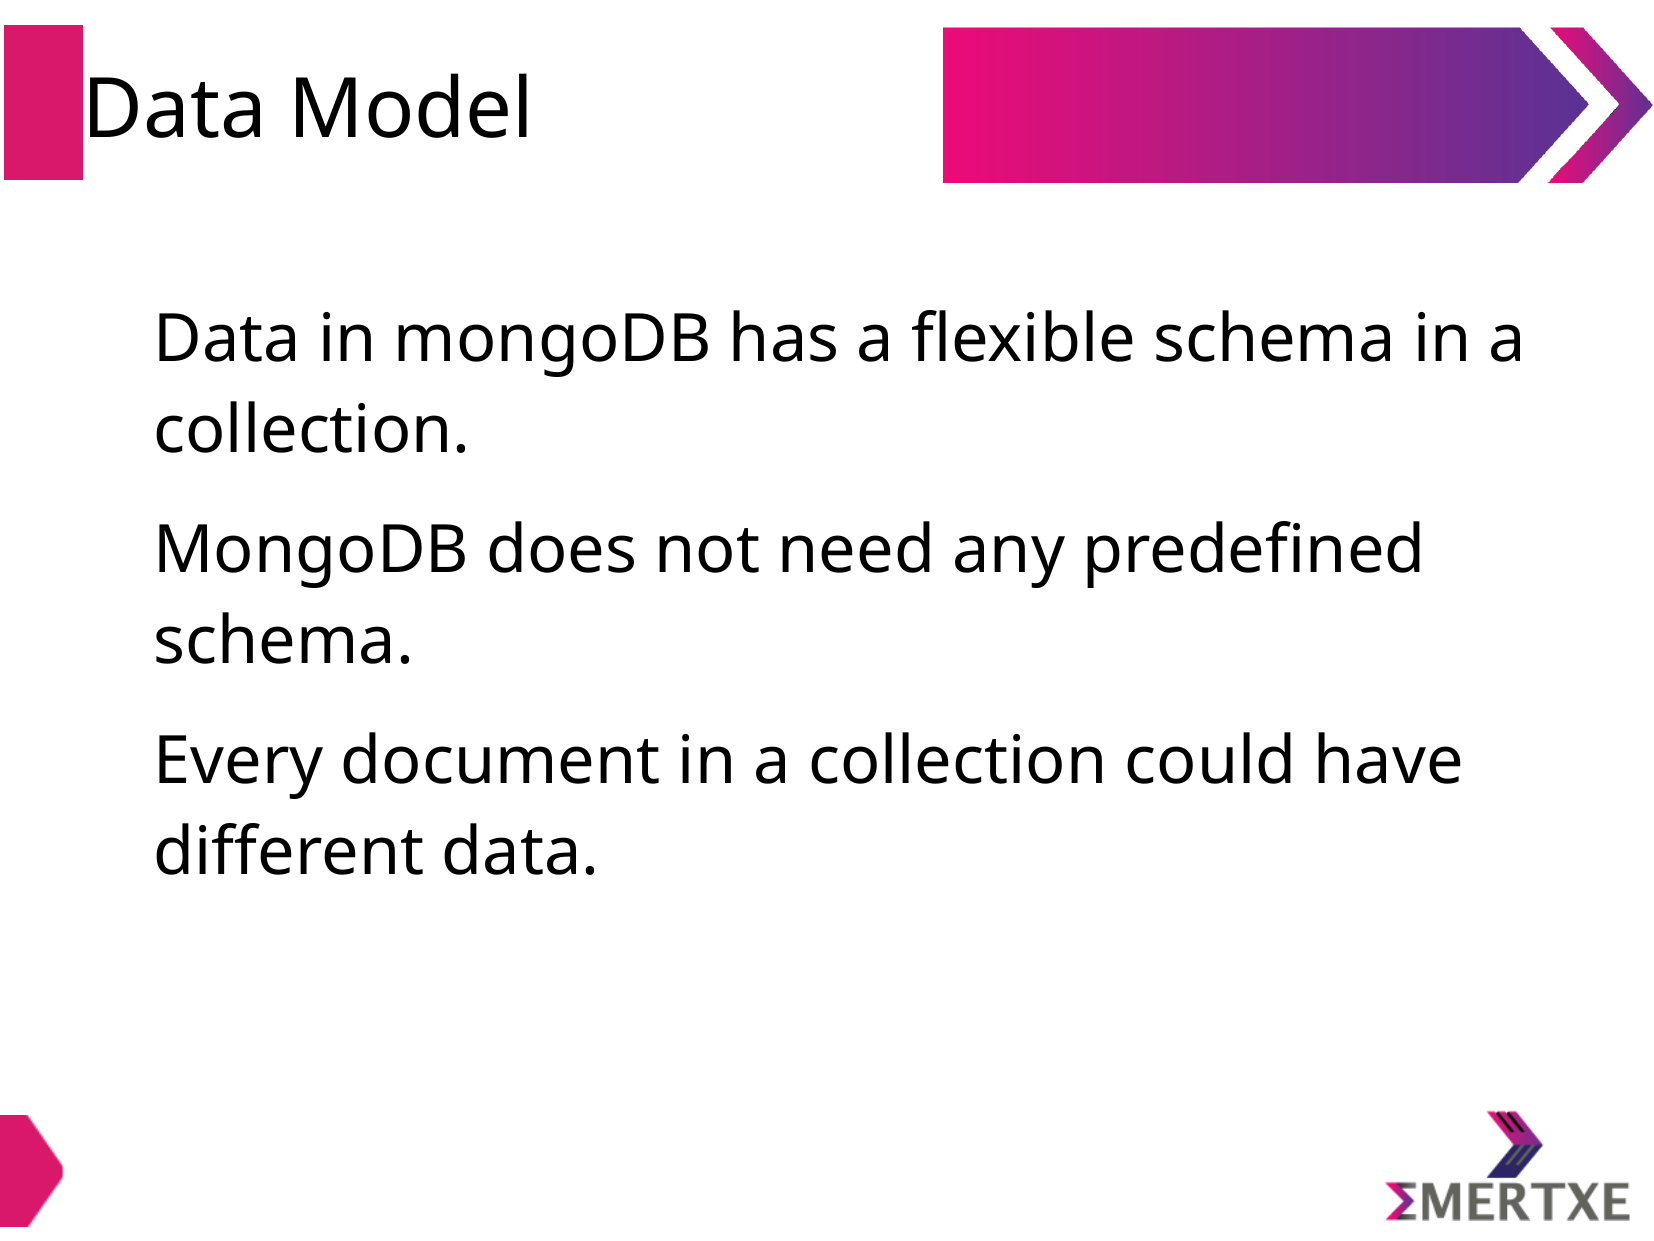

# Data Model
Data in mongoDB has a flexible schema in a collection.
MongoDB does not need any predefined schema.
Every document in a collection could have different data.